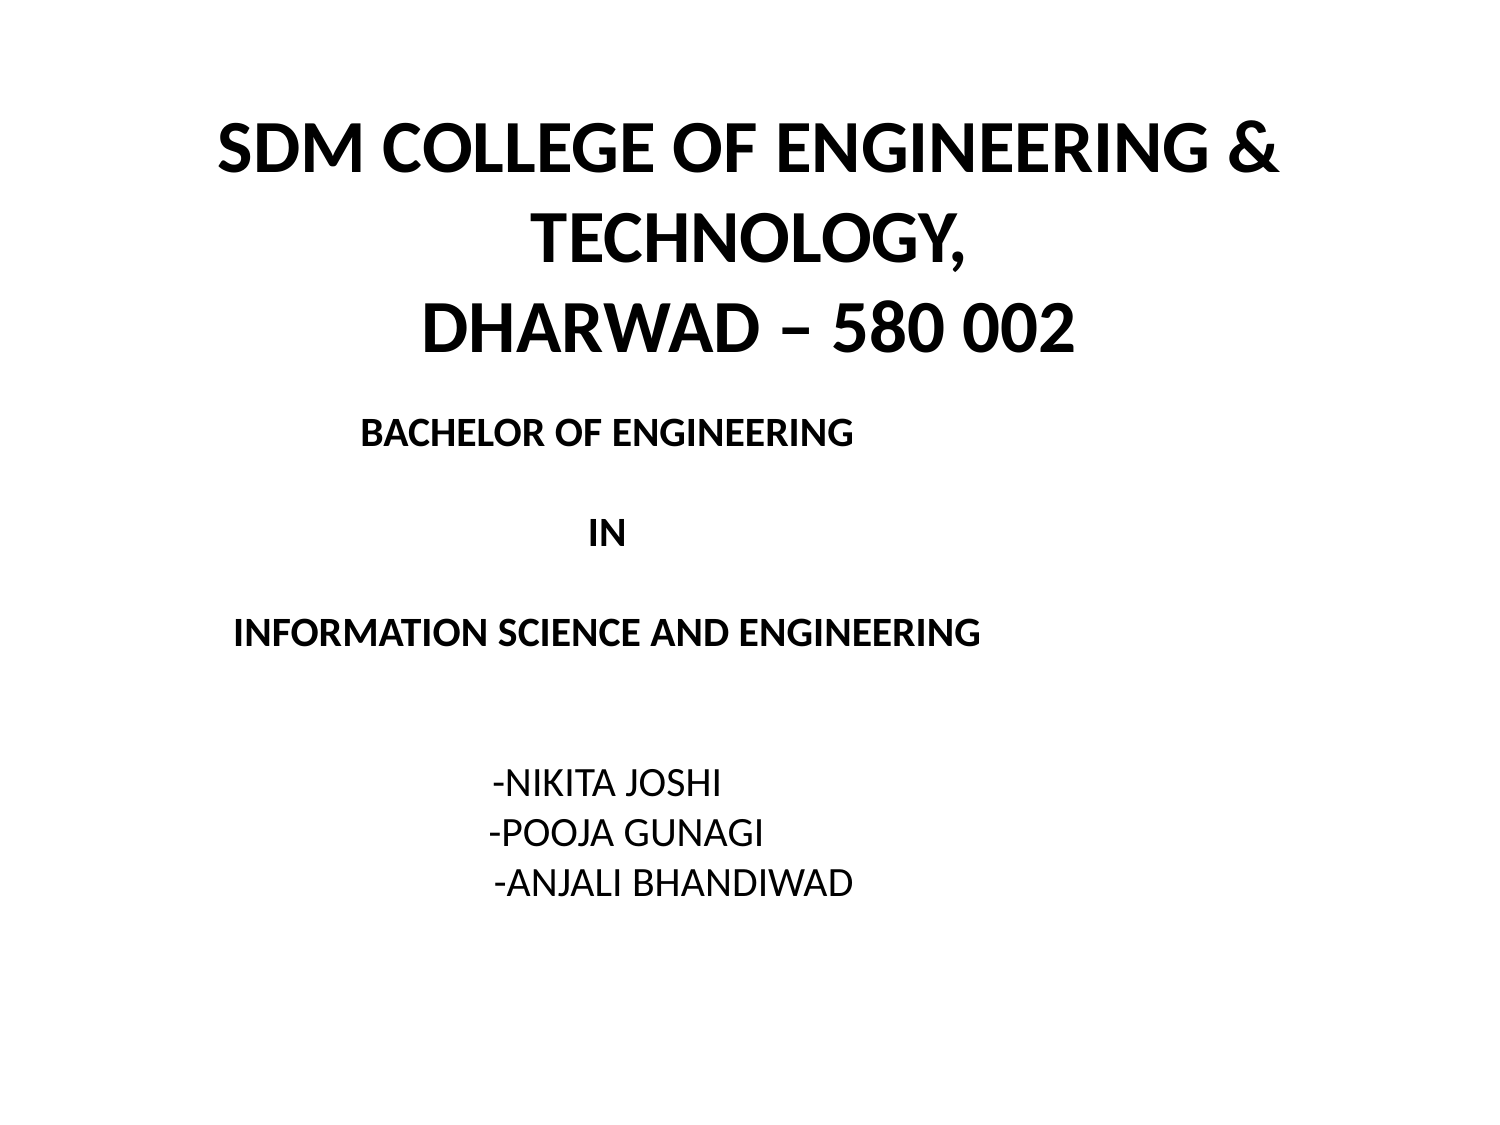

# SDM COLLEGE OF ENGINEERING & TECHNOLOGY, DHARWAD – 580 002
BACHELOR OF ENGINEERING
IN
INFORMATION SCIENCE AND ENGINEERING
-NIKITA JOSHI
 -POOJA GUNAGI
 -ANJALI BHANDIWAD